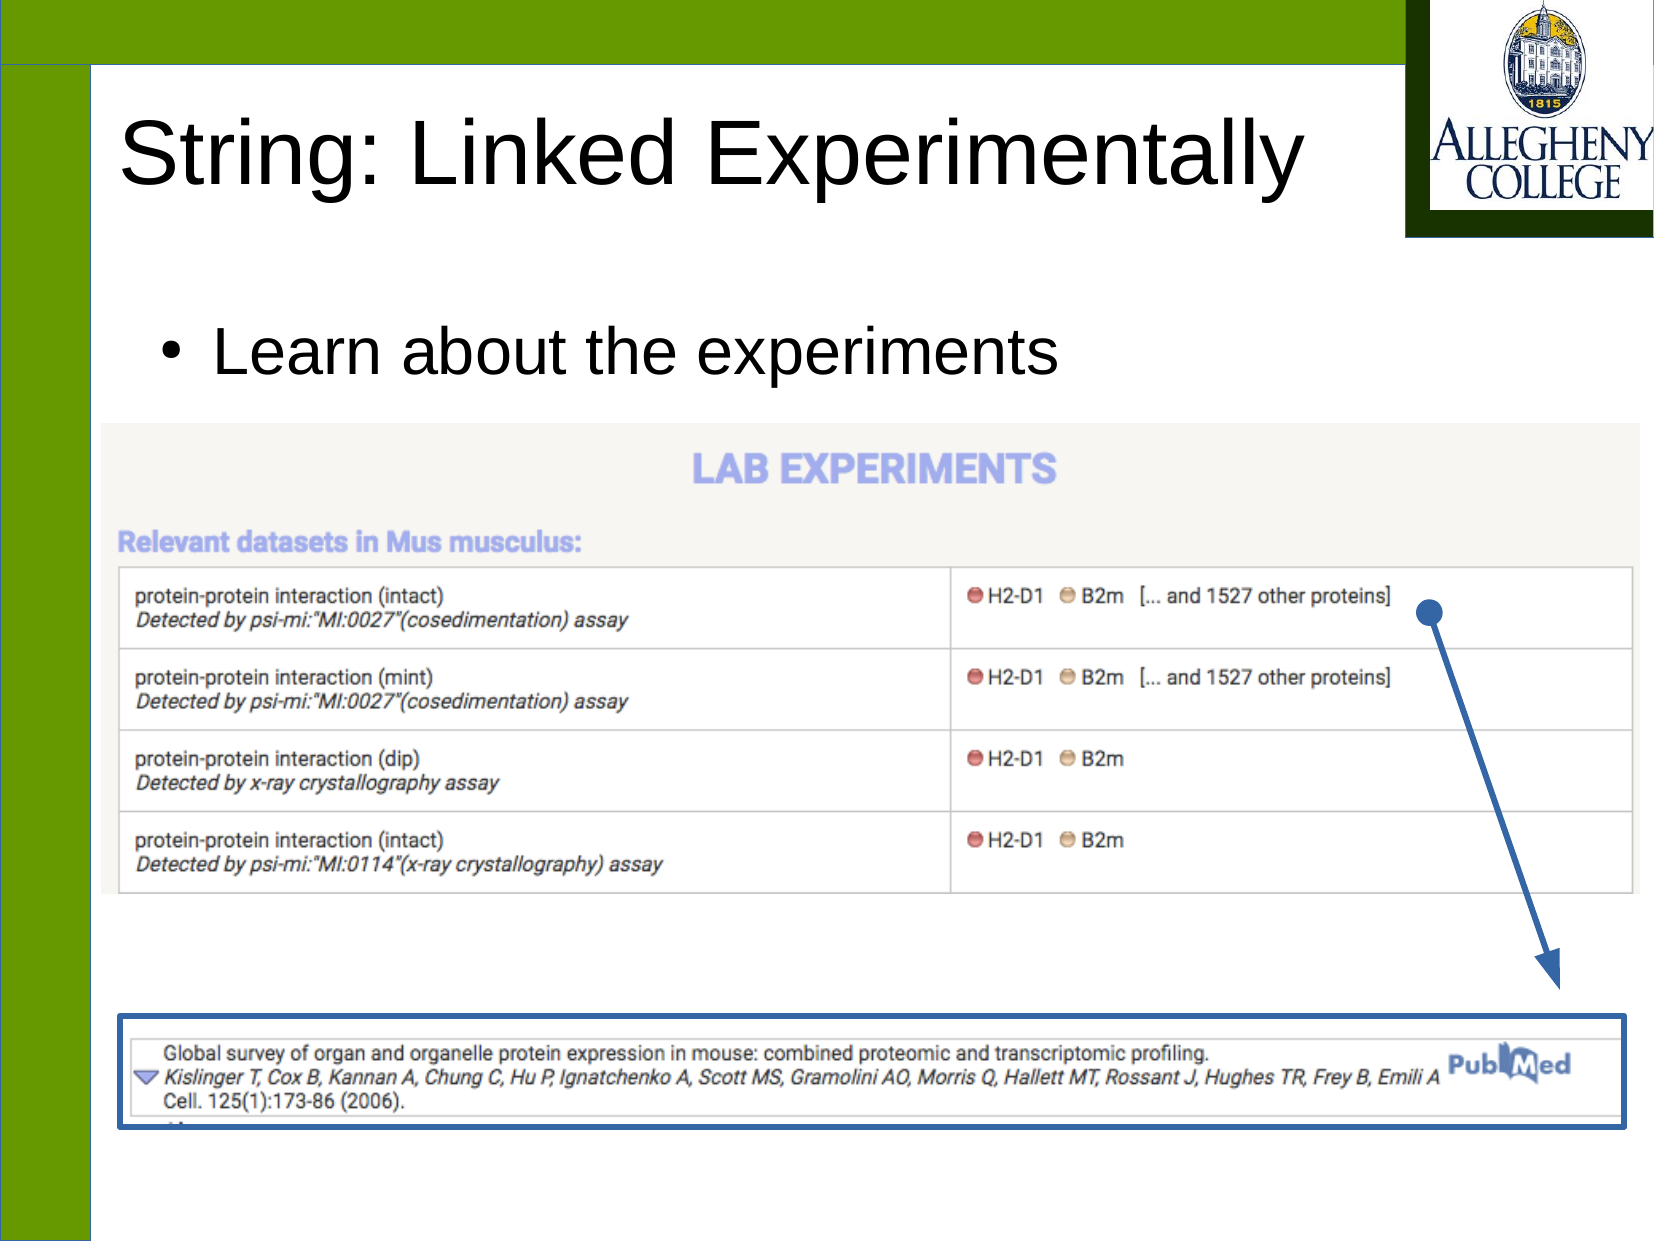

# String: Linked Experimentally
Learn about the experiments